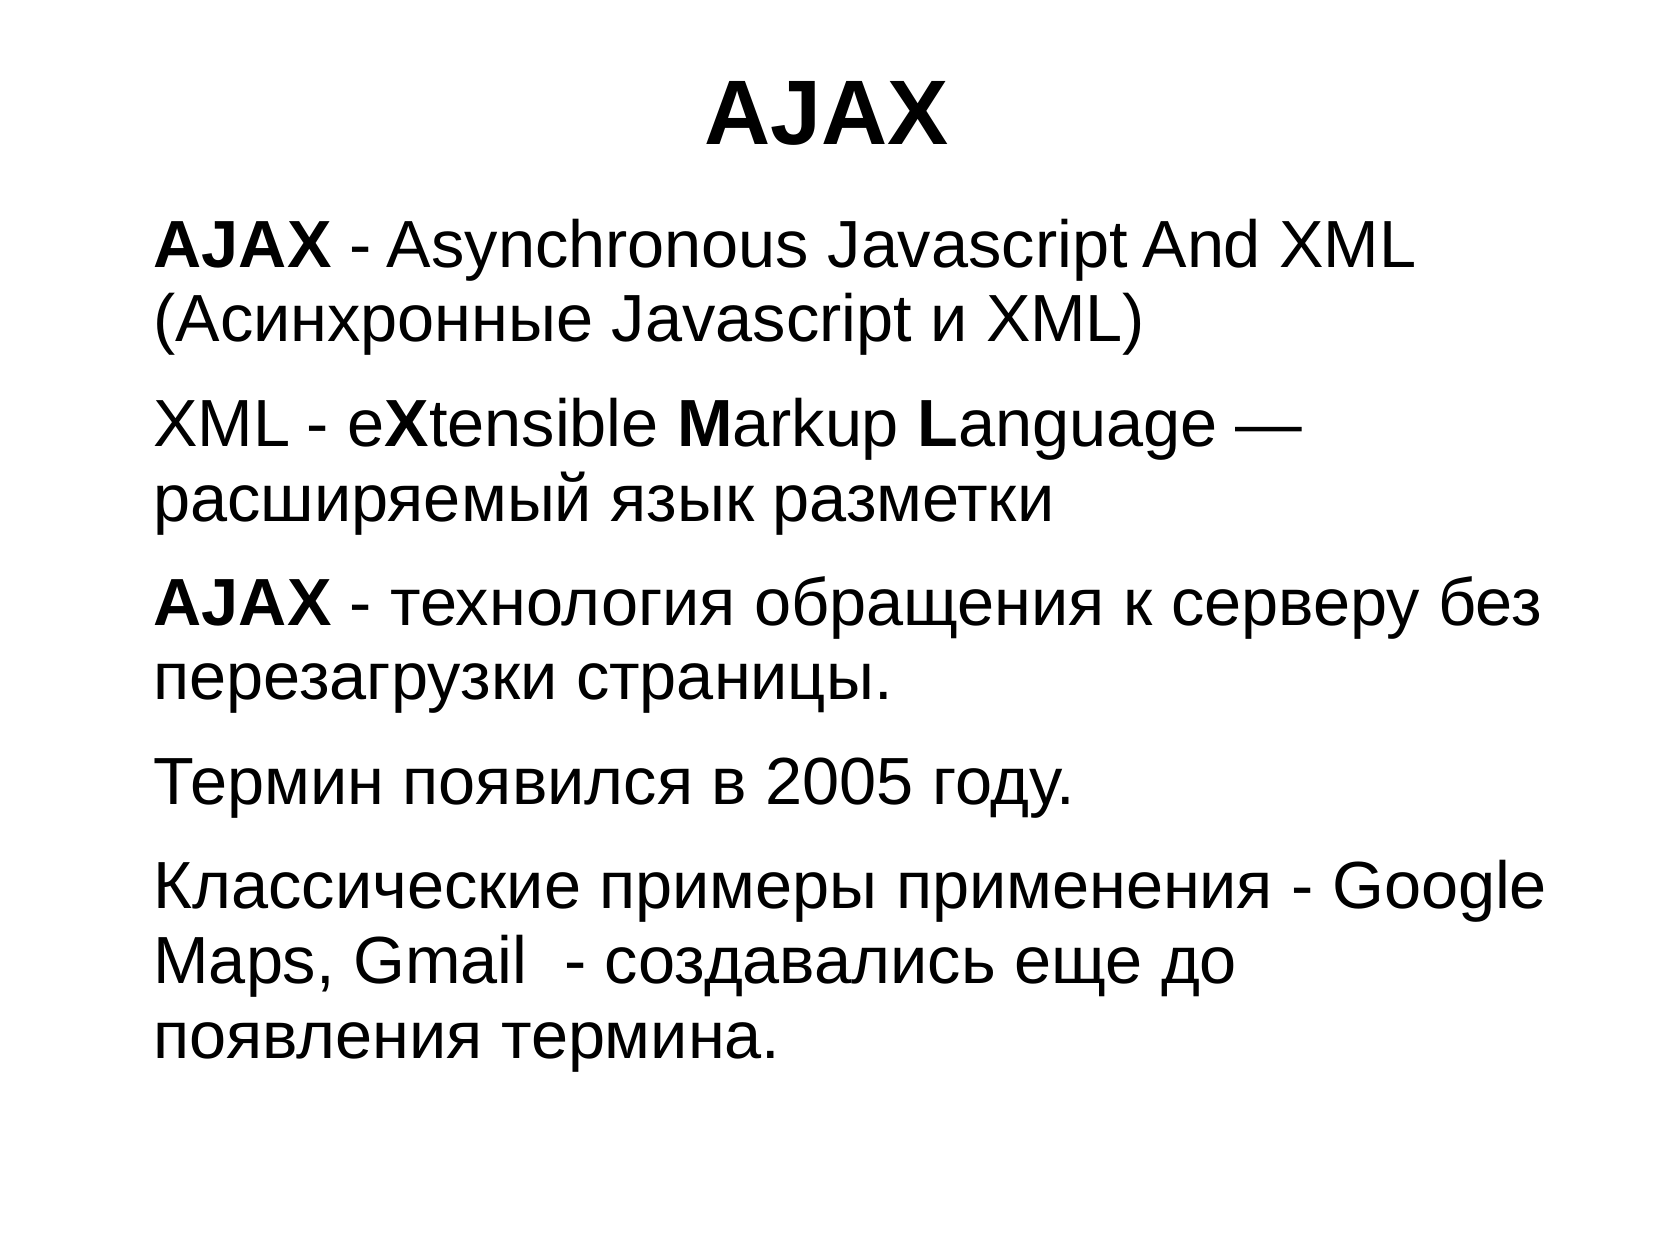

# AJAX
AJAX - Asynchronous Javascript And XML (Асинхронные Javascript и XML)
XML - eXtensible Markup Language — расширяемый язык разметки
AJAX - технология обращения к серверу без перезагрузки страницы.
Термин появился в 2005 году.
Классические примеры применения - Google Maps, Gmail - создавались еще до появления термина.